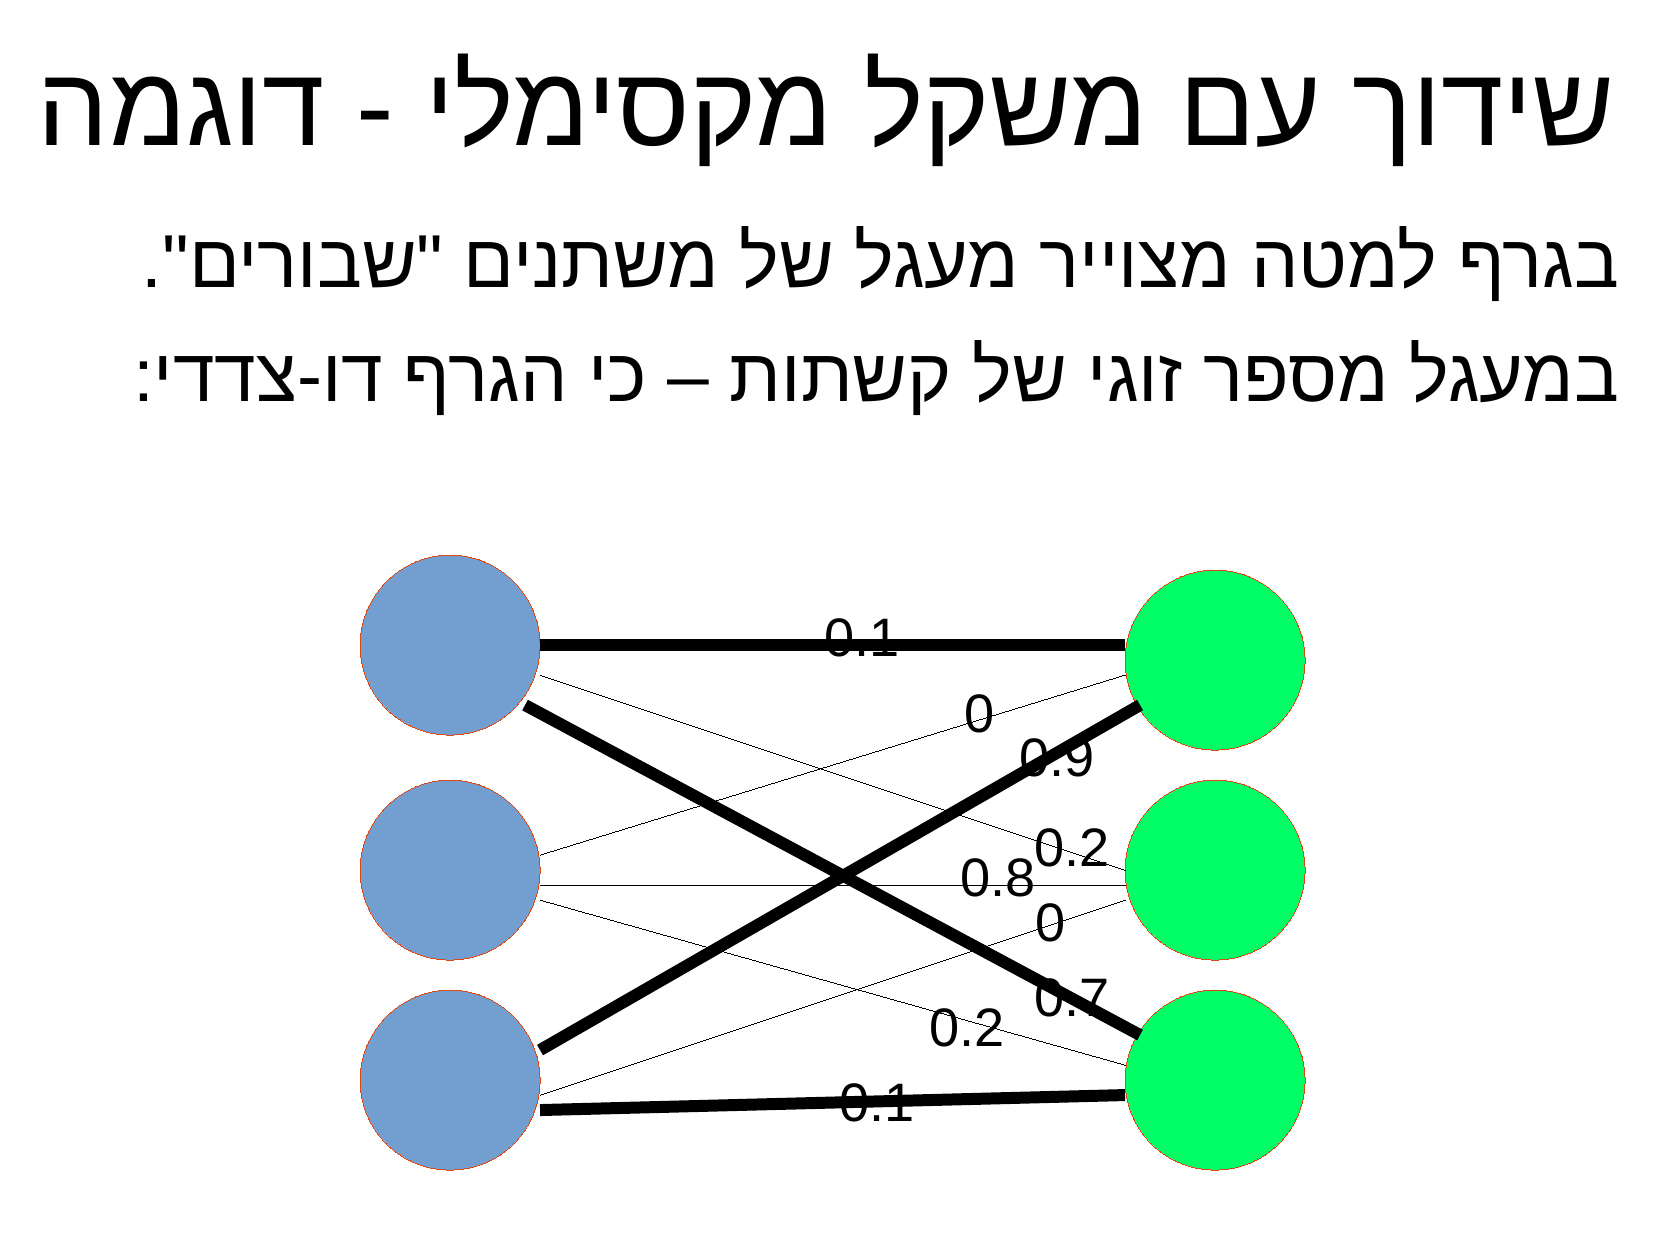

# שידוך עם משקל מקסימלי - דוגמה
בגרף למטה מצוייר מעגל של משתנים "שבורים".
במעגל מספר זוגי של קשתות – כי הגרף דו-צדדי:
0.1
0
0.9
0.2
0.8
0
0.7
0.2
0.1